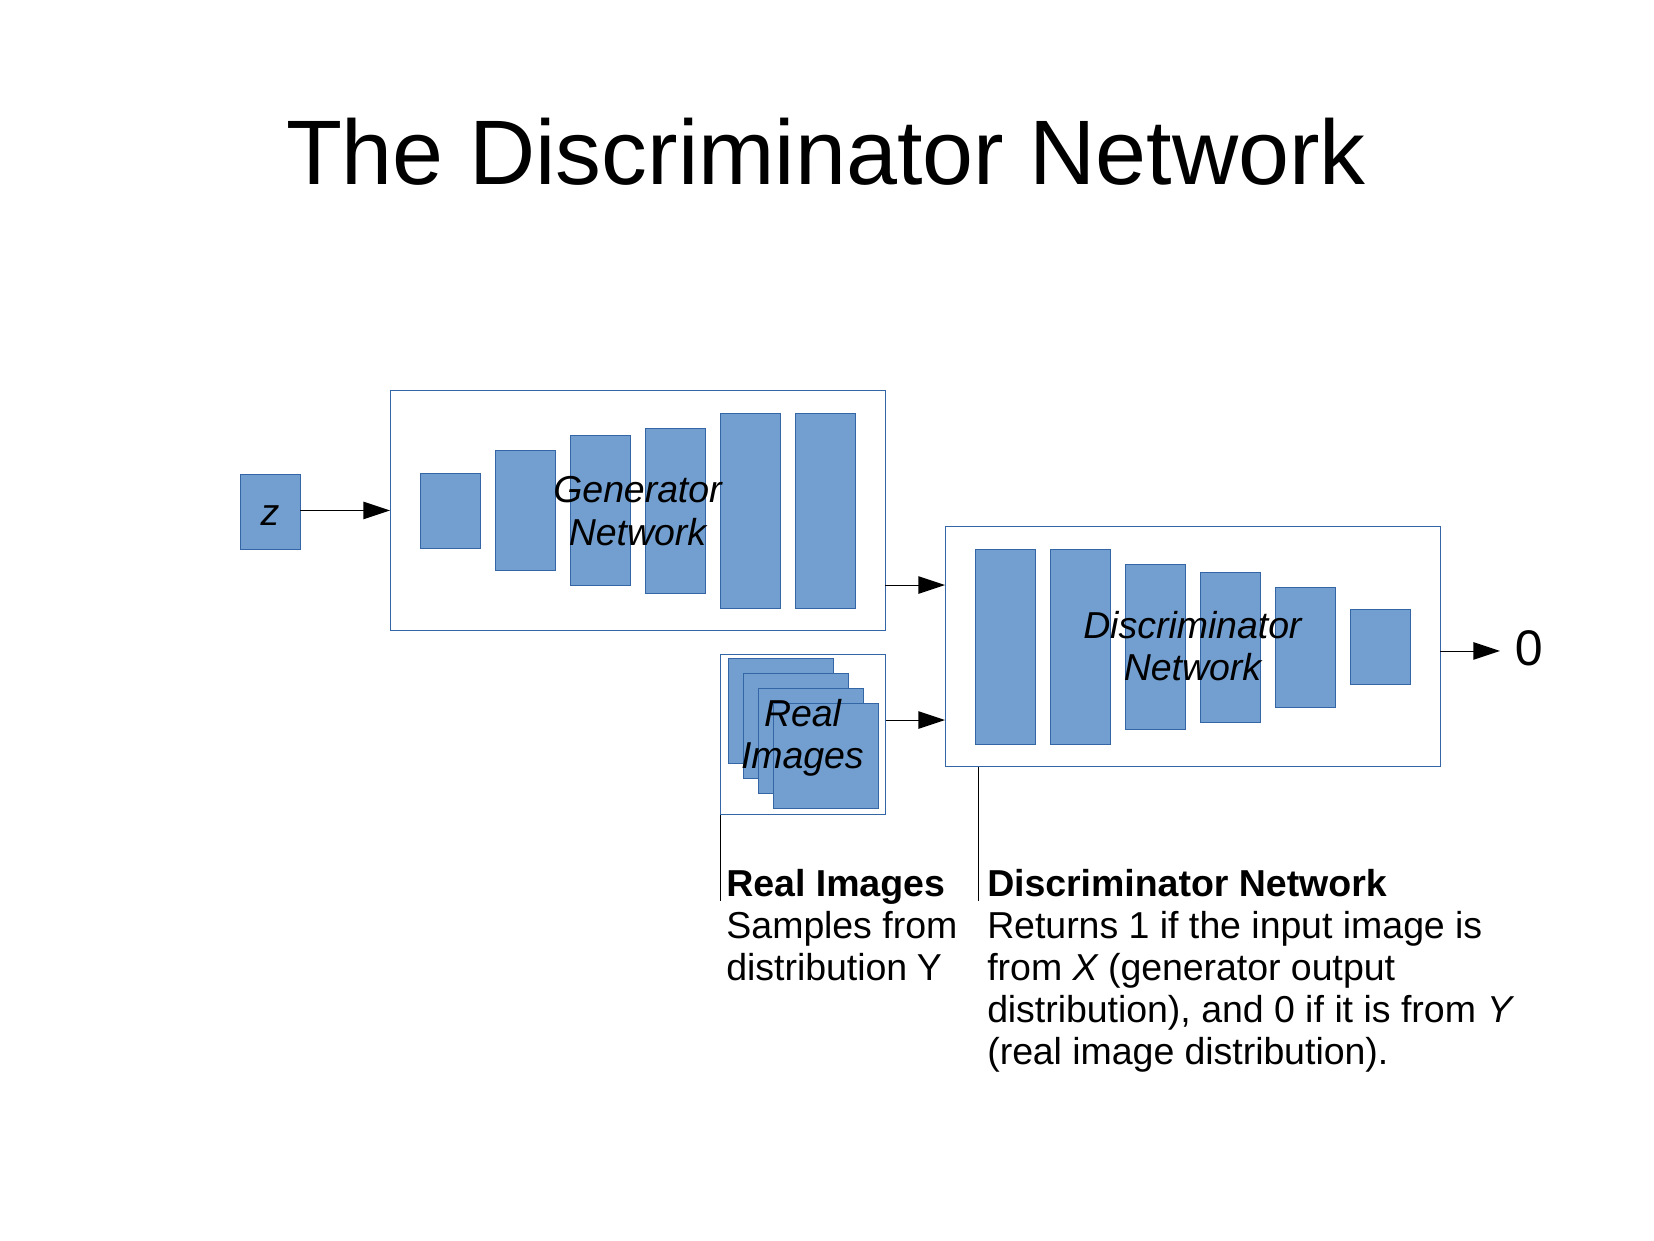

# The Discriminator Network
Generator
Network
z
Discriminator
Network
0
Real
Images
Real Images
Samples from distribution Y
Discriminator Network
Returns 1 if the input image is from X (generator output distribution), and 0 if it is from Y (real image distribution).